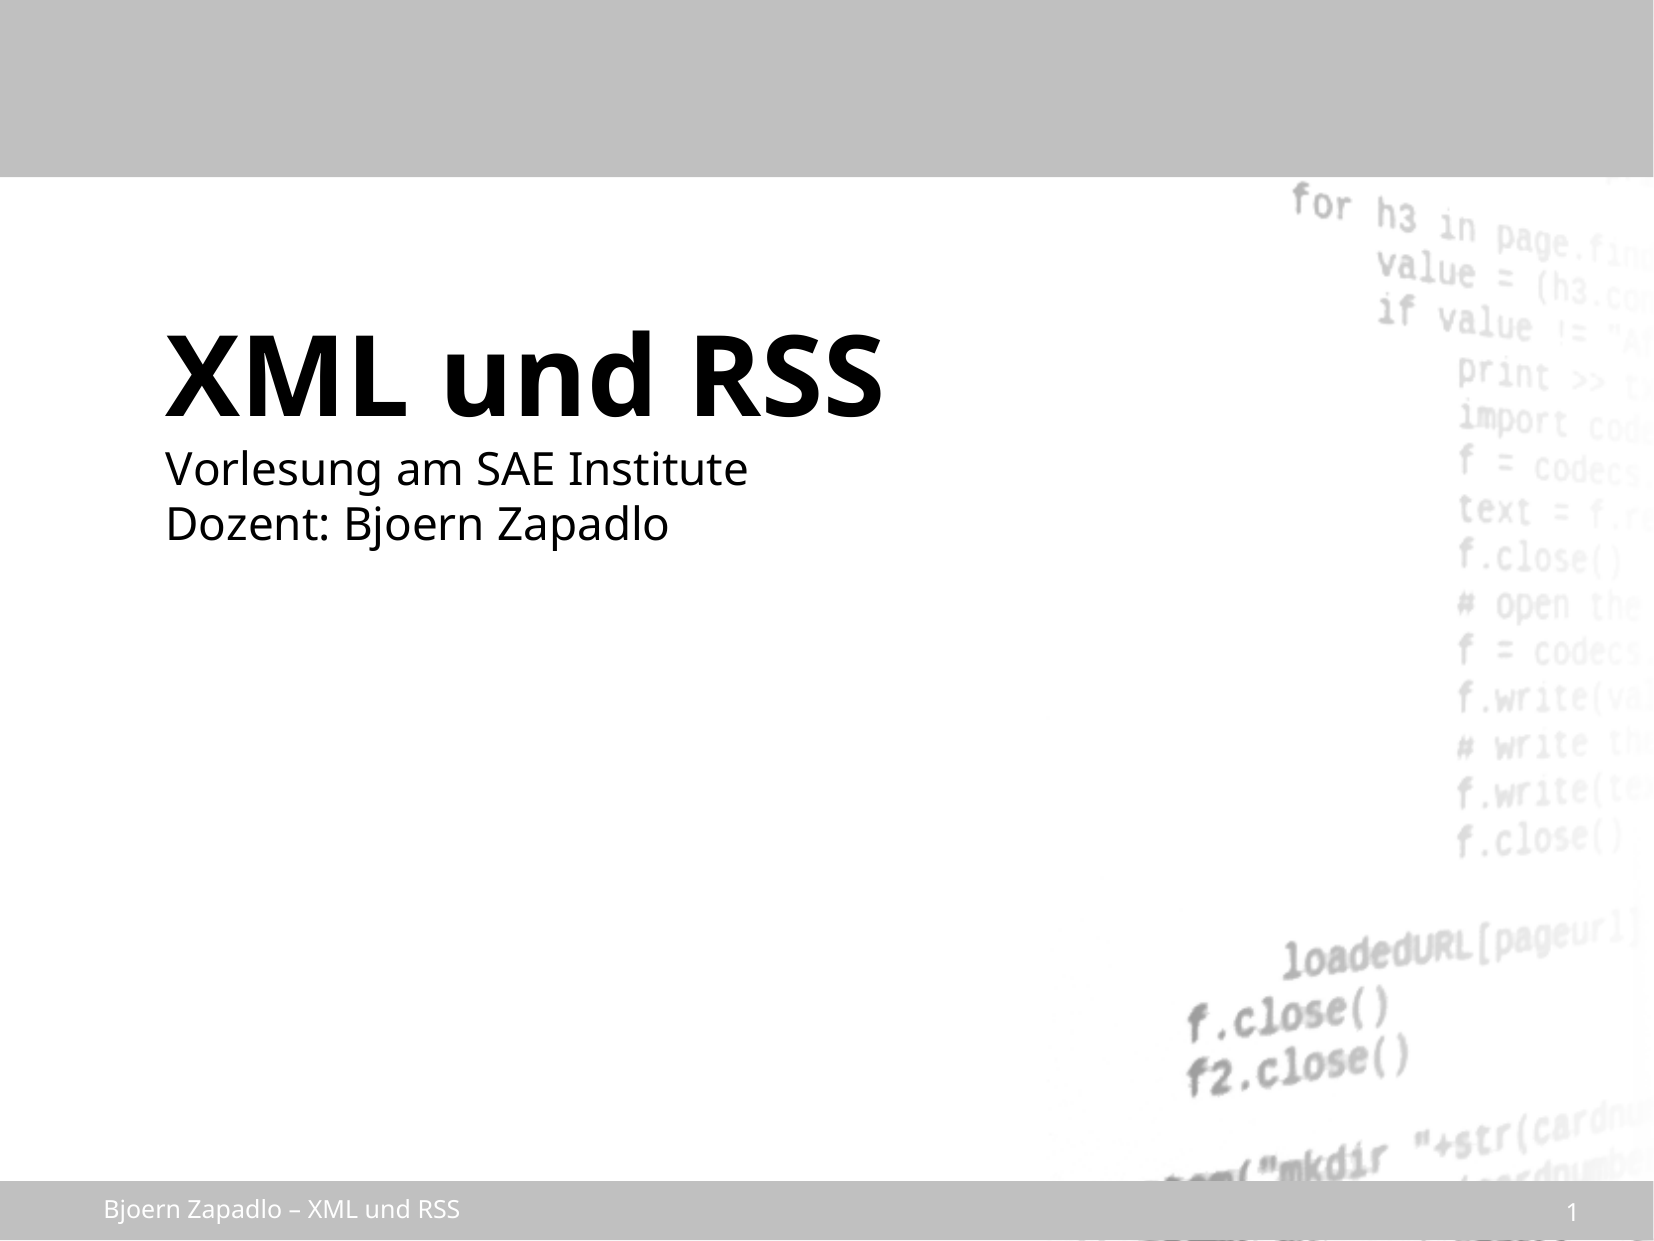

XML und RSS
Vorlesung am SAE Institute
Dozent: Bjoern Zapadlo